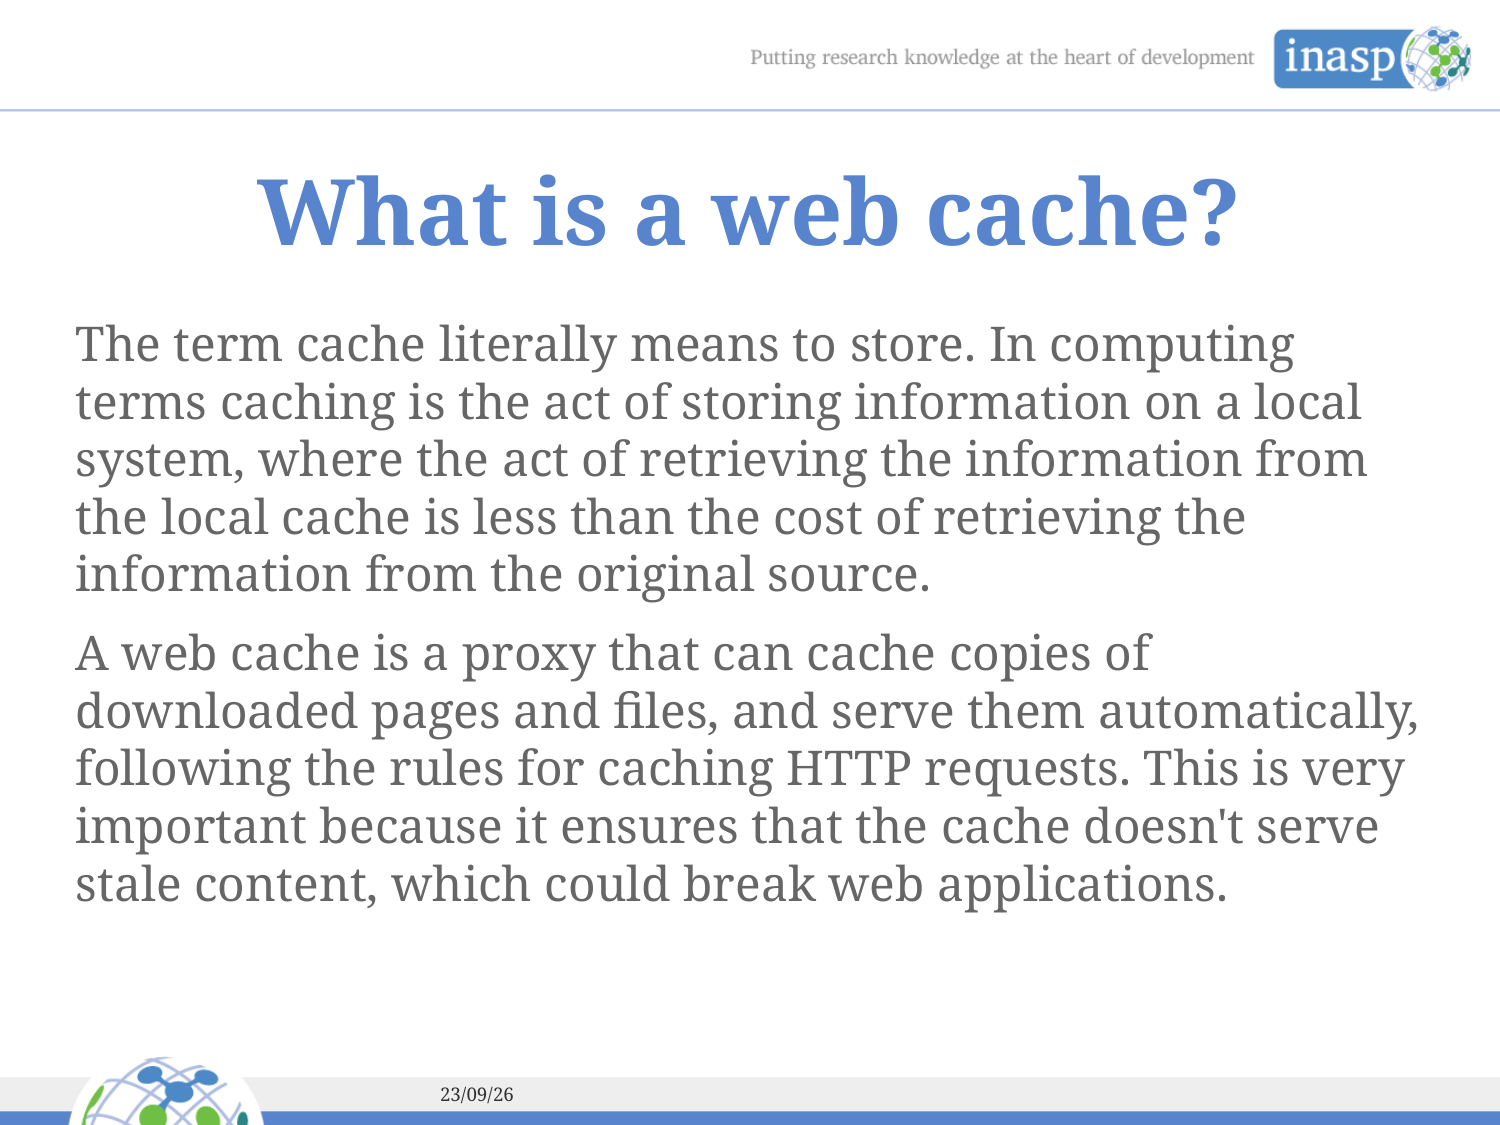

# What is a web cache?
The term cache literally means to store. In computing terms caching is the act of storing information on a local system, where the act of retrieving the information from the local cache is less than the cost of retrieving the information from the original source.
A web cache is a proxy that can cache copies of downloaded pages and files, and serve them automatically, following the rules for caching HTTP requests. This is very important because it ensures that the cache doesn't serve stale content, which could break web applications.